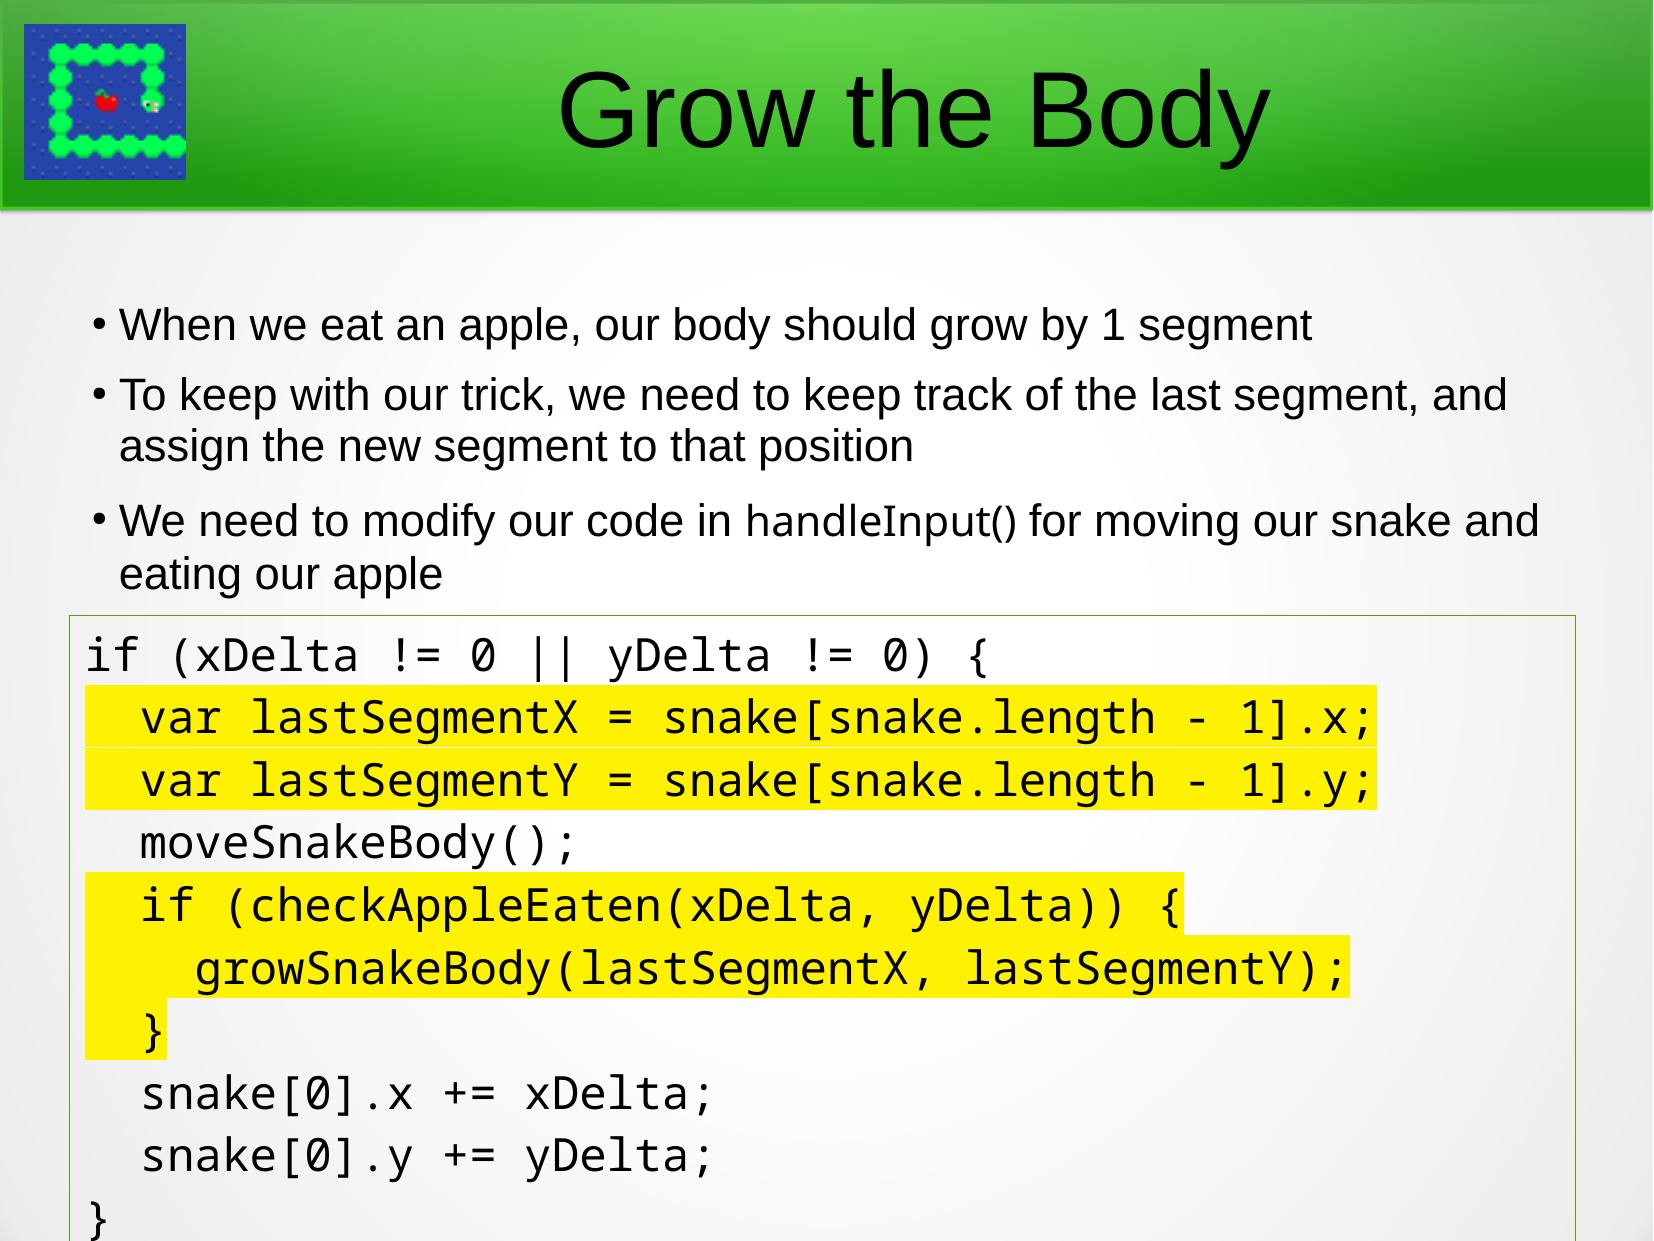

# Grow the Body
When we eat an apple, our body should grow by 1 segment
To keep with our trick, we need to keep track of the last segment, and assign the new segment to that position
We need to modify our code in handleInput() for moving our snake and eating our apple
if (xDelta != 0 || yDelta != 0) {
 var lastSegmentX = snake[snake.length - 1].x;
 var lastSegmentY = snake[snake.length - 1].y;
 moveSnakeBody();
 if (checkAppleEaten(xDelta, yDelta)) {
 growSnakeBody(lastSegmentX, lastSegmentY);
 }
 snake[0].x += xDelta;
 snake[0].y += yDelta;
}